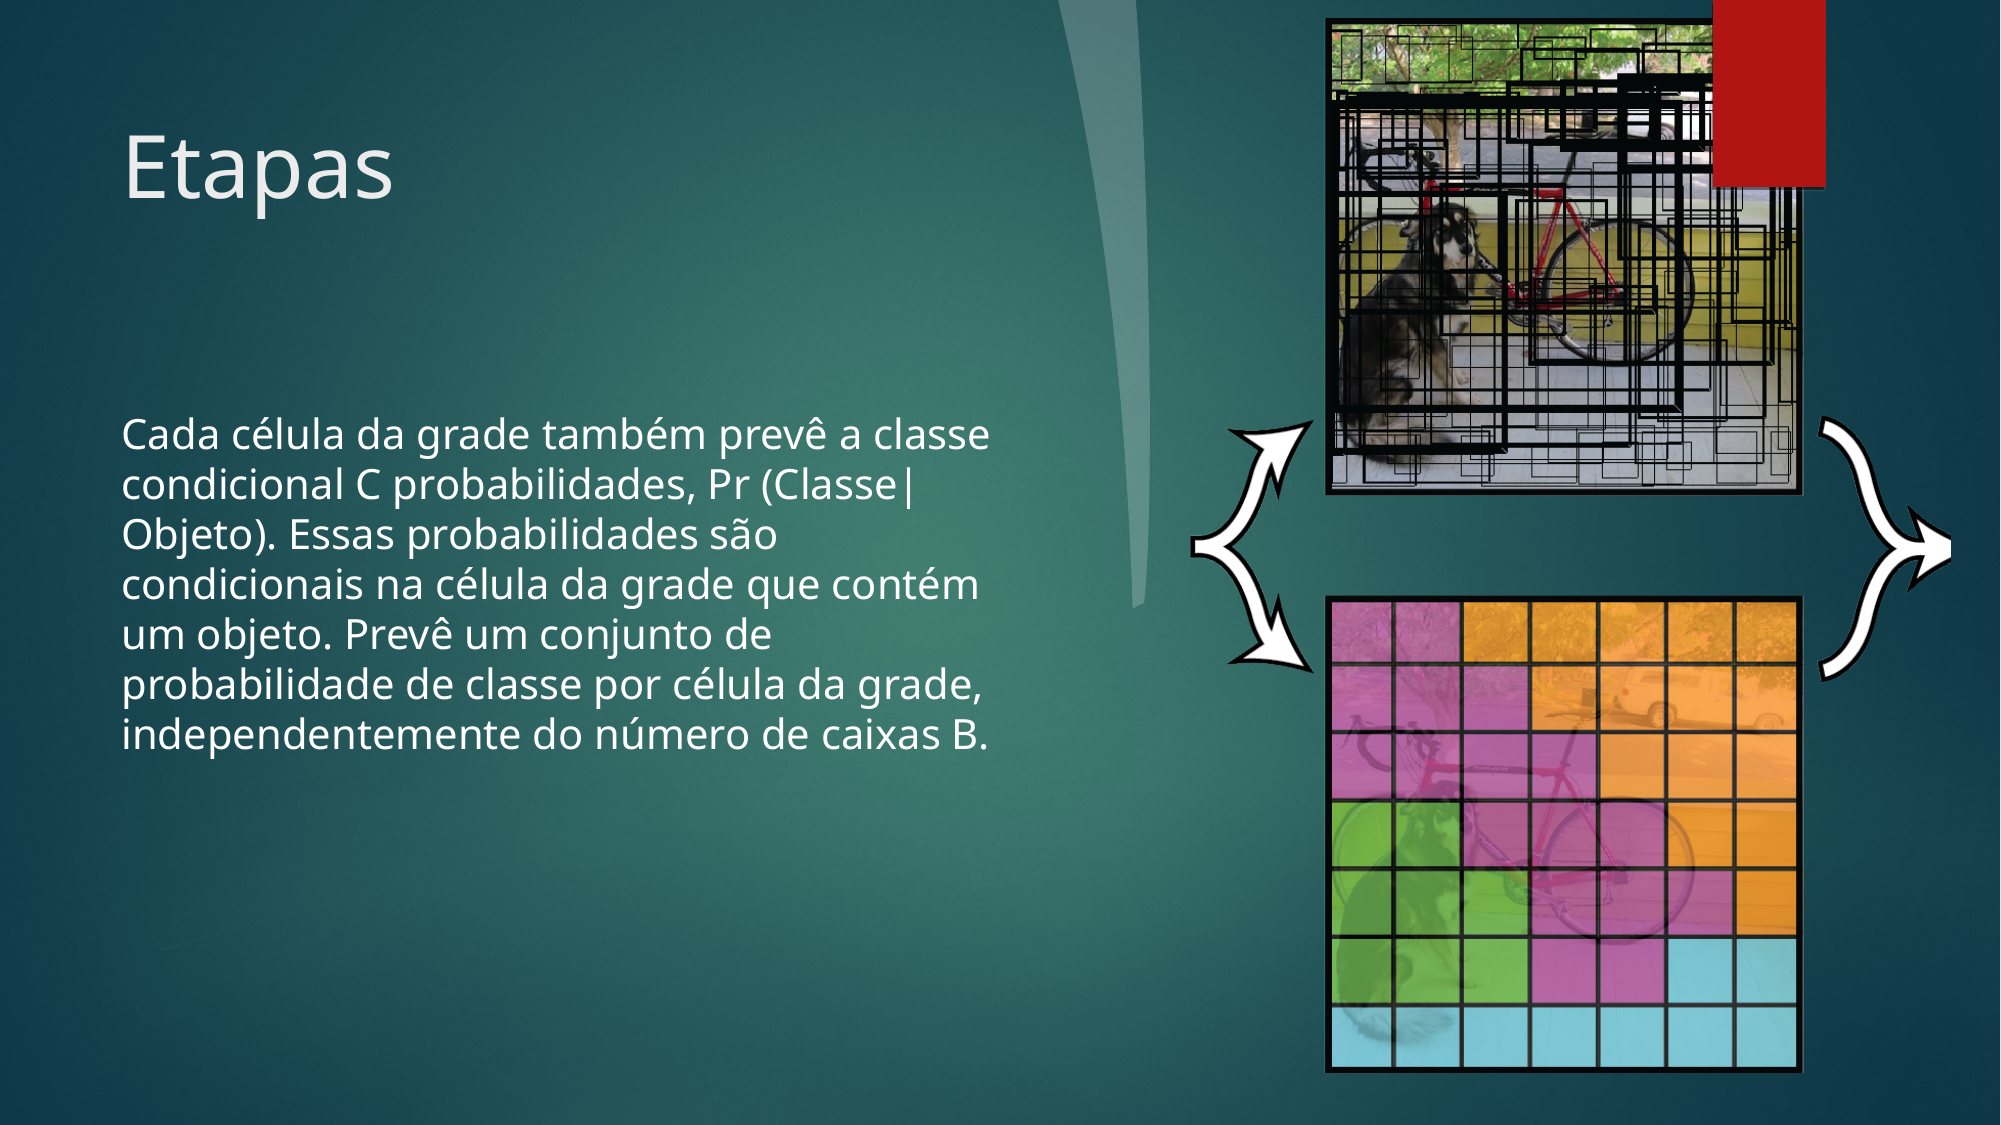

# Etapas
Cada célula da grade também prevê a classe condicional C probabilidades, Pr (Classe|Objeto). Essas probabilidades são condicionais na célula da grade que contém um objeto. Prevê um conjunto de probabilidade de classe por célula da grade, independentemente do número de caixas B.